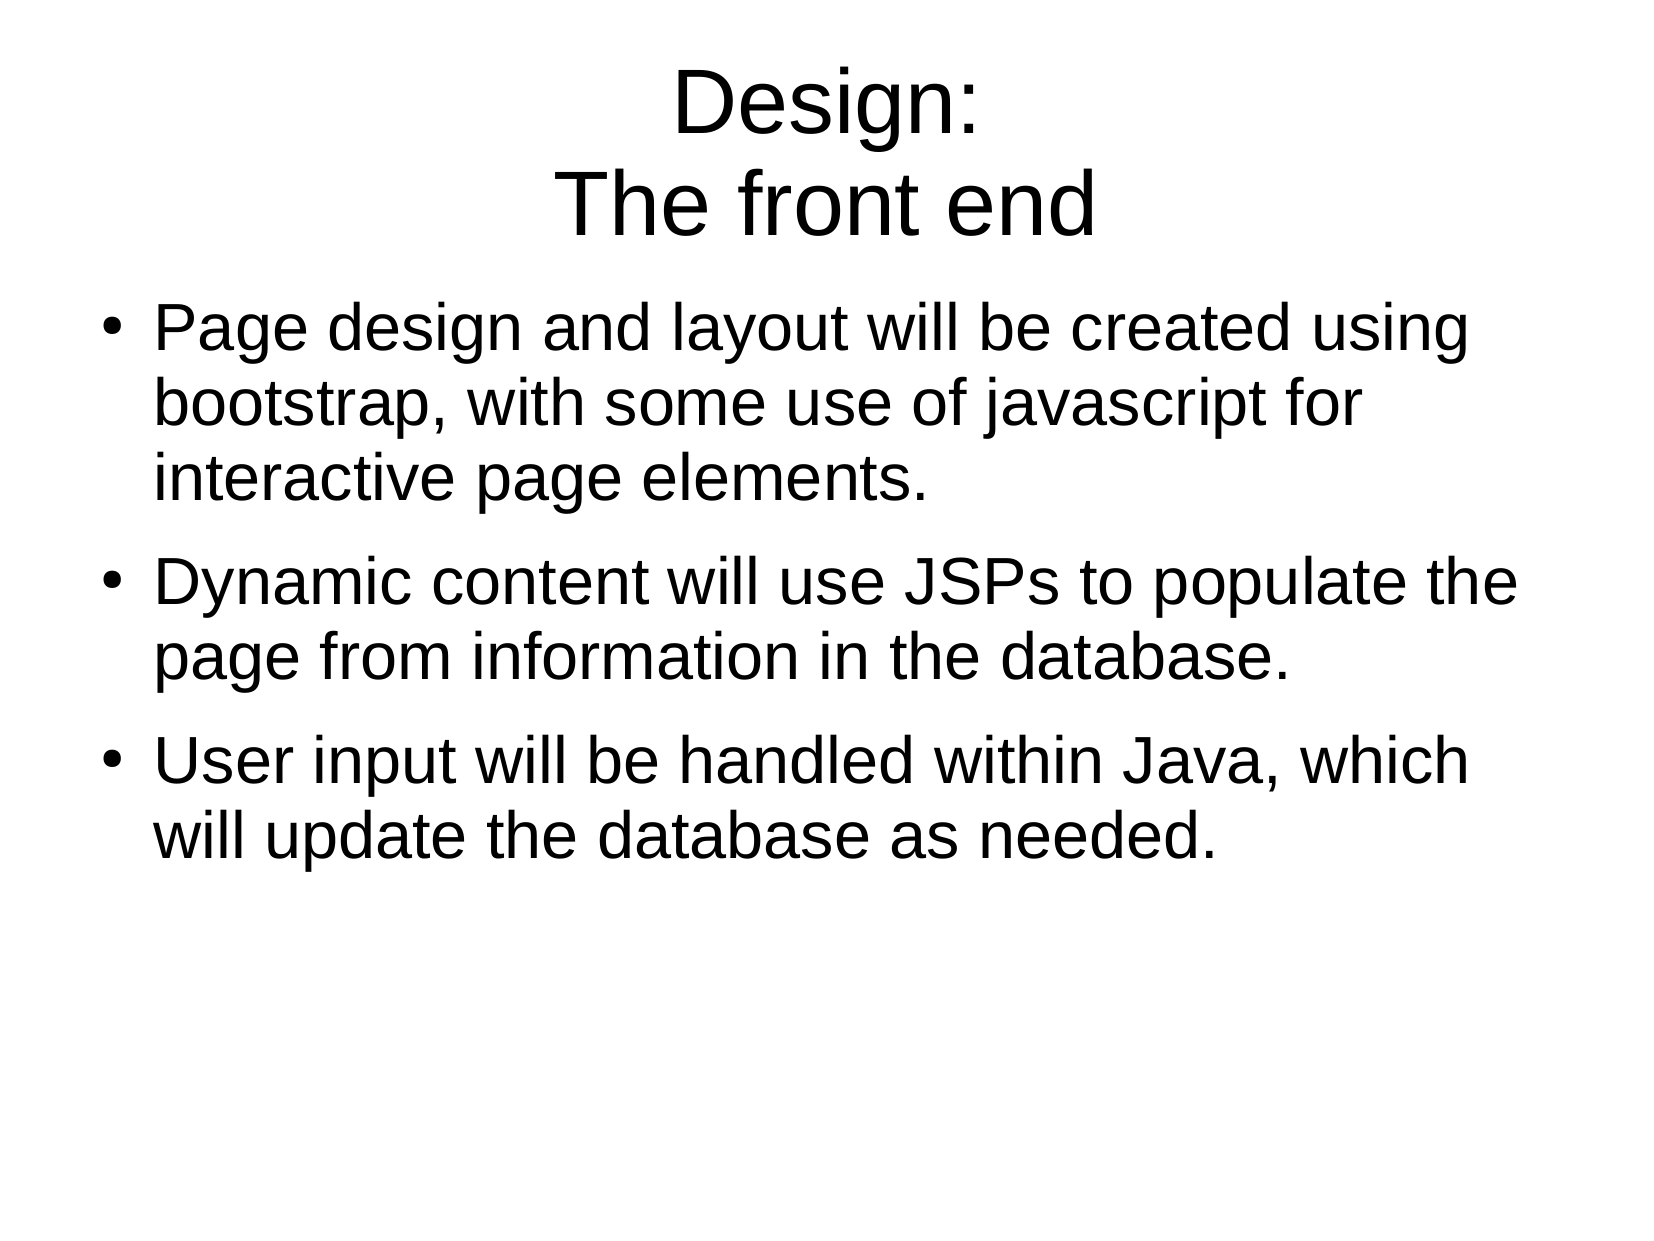

# Design: The front end
Page design and layout will be created using bootstrap, with some use of javascript for interactive page elements.
Dynamic content will use JSPs to populate the page from information in the database.
User input will be handled within Java, which will update the database as needed.